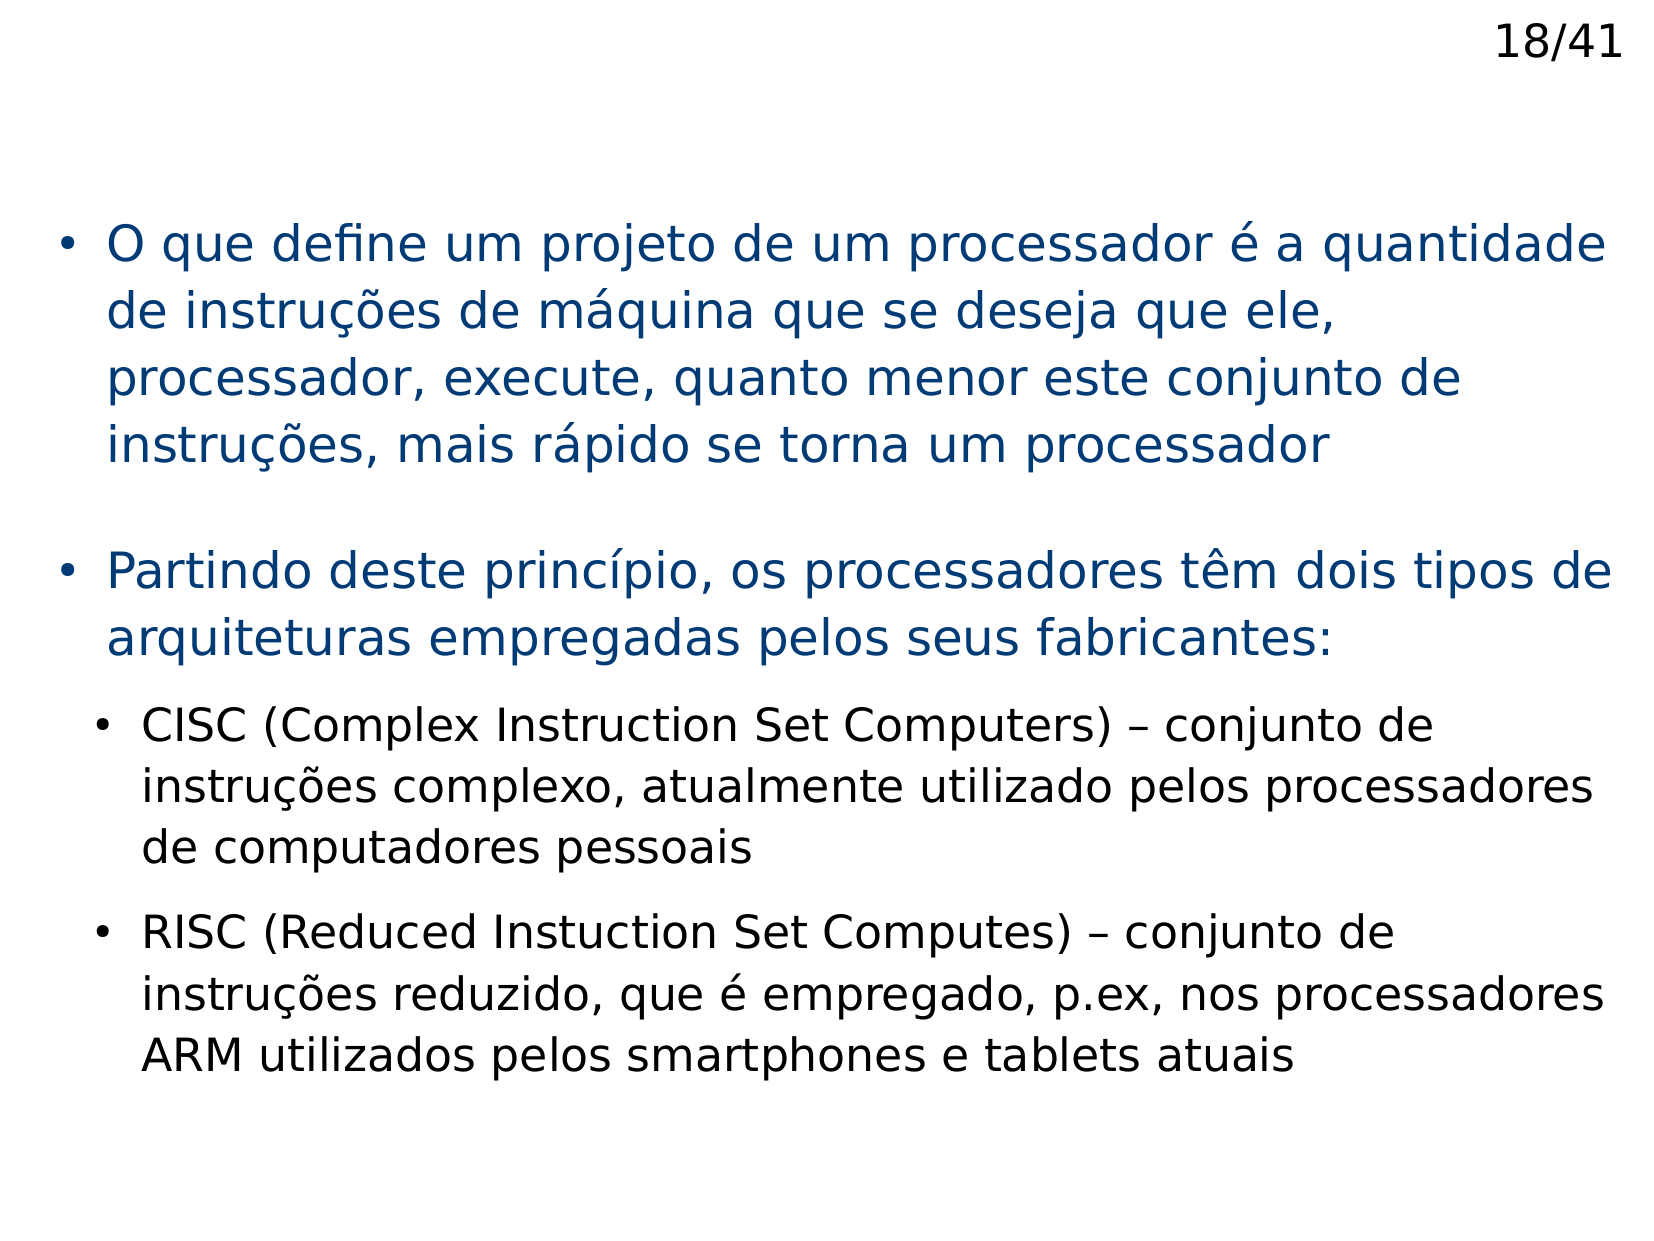

18
#
O que define um projeto de um processador é a quantidade de instruções de máquina que se deseja que ele, processador, execute, quanto menor este conjunto de instruções, mais rápido se torna um processador
Partindo deste princípio, os processadores têm dois tipos de arquiteturas empregadas pelos seus fabricantes:
CISC (Complex Instruction Set Computers) – conjunto de instruções complexo, atualmente utilizado pelos processadores de computadores pessoais
RISC (Reduced Instuction Set Computes) – conjunto de instruções reduzido, que é empregado, p.ex, nos processadores ARM utilizados pelos smartphones e tablets atuais